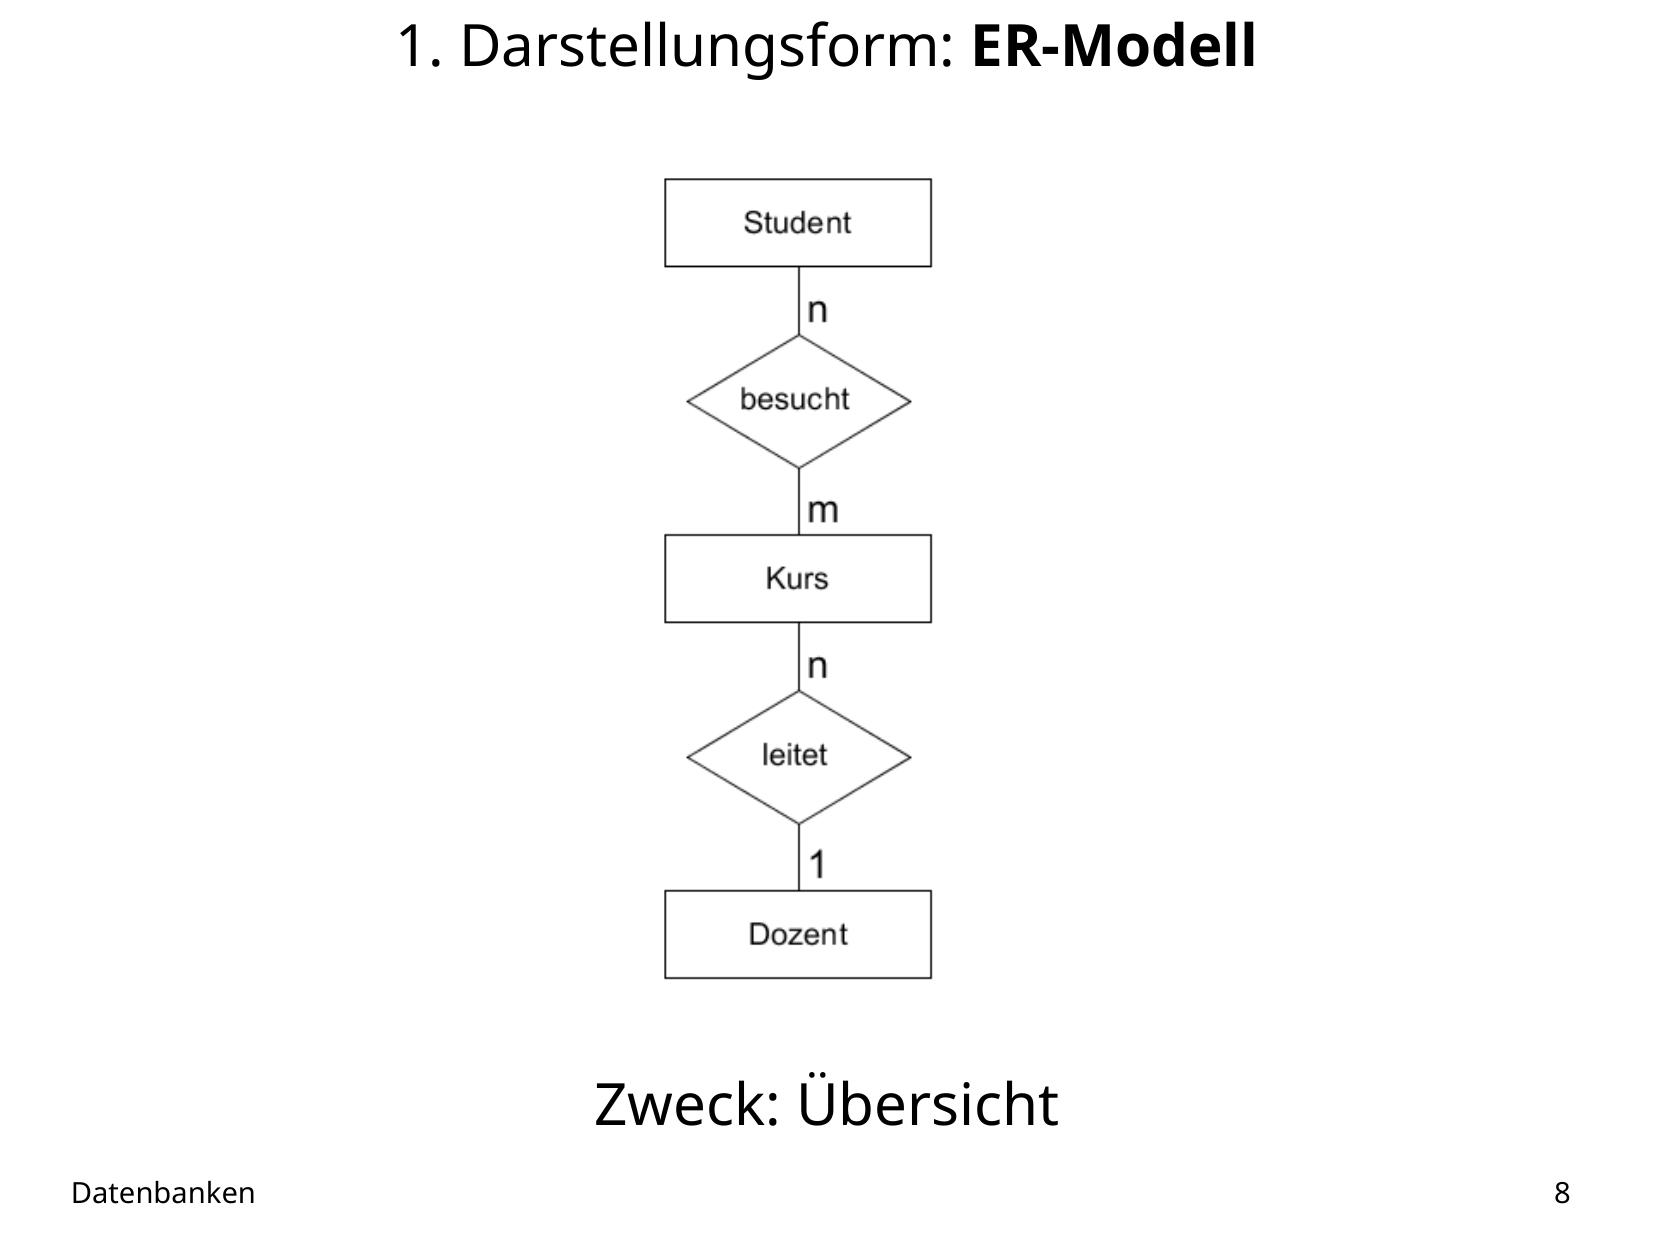

# 1. Darstellungsform: ER-Modell
Zweck: Übersicht
Datenbanken
8